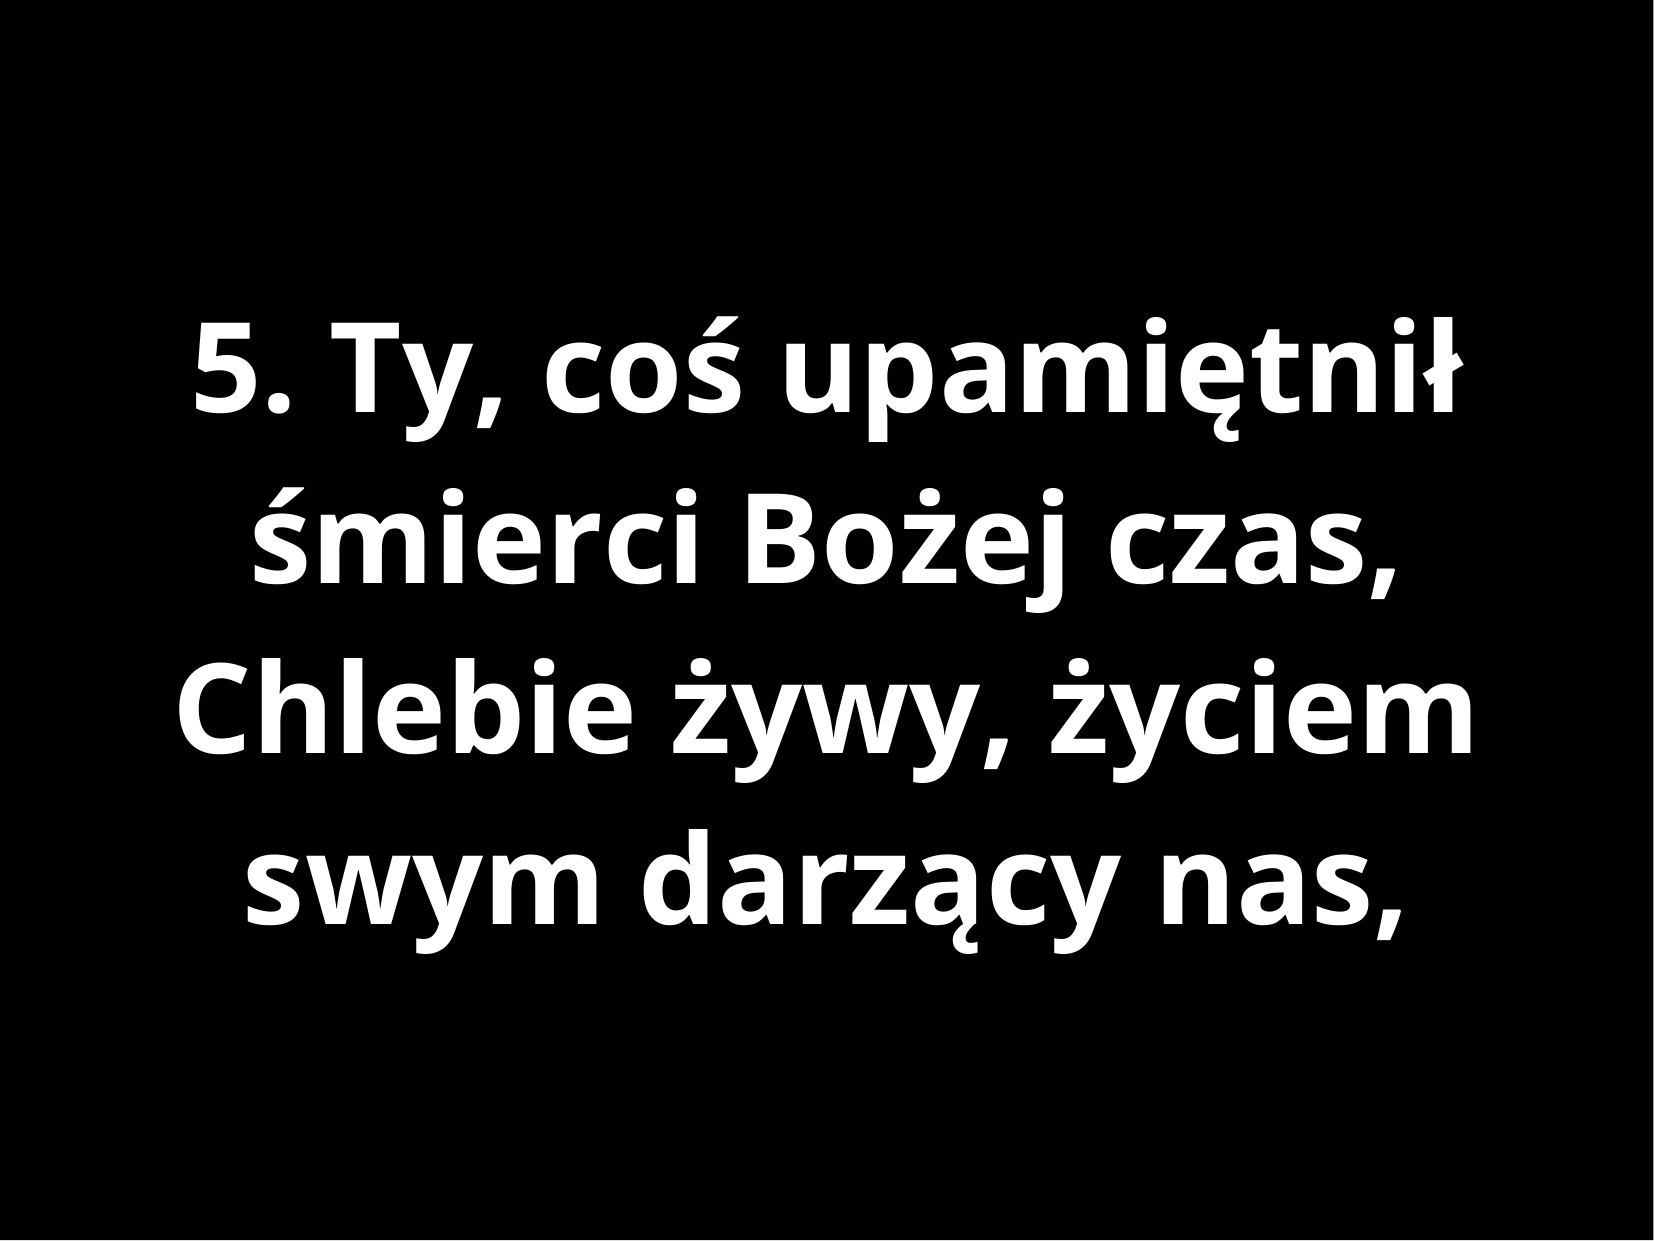

# 5. Ty, coś upamiętnił śmierci Bożej czas, Chlebie żywy, życiem swym darzący nas,